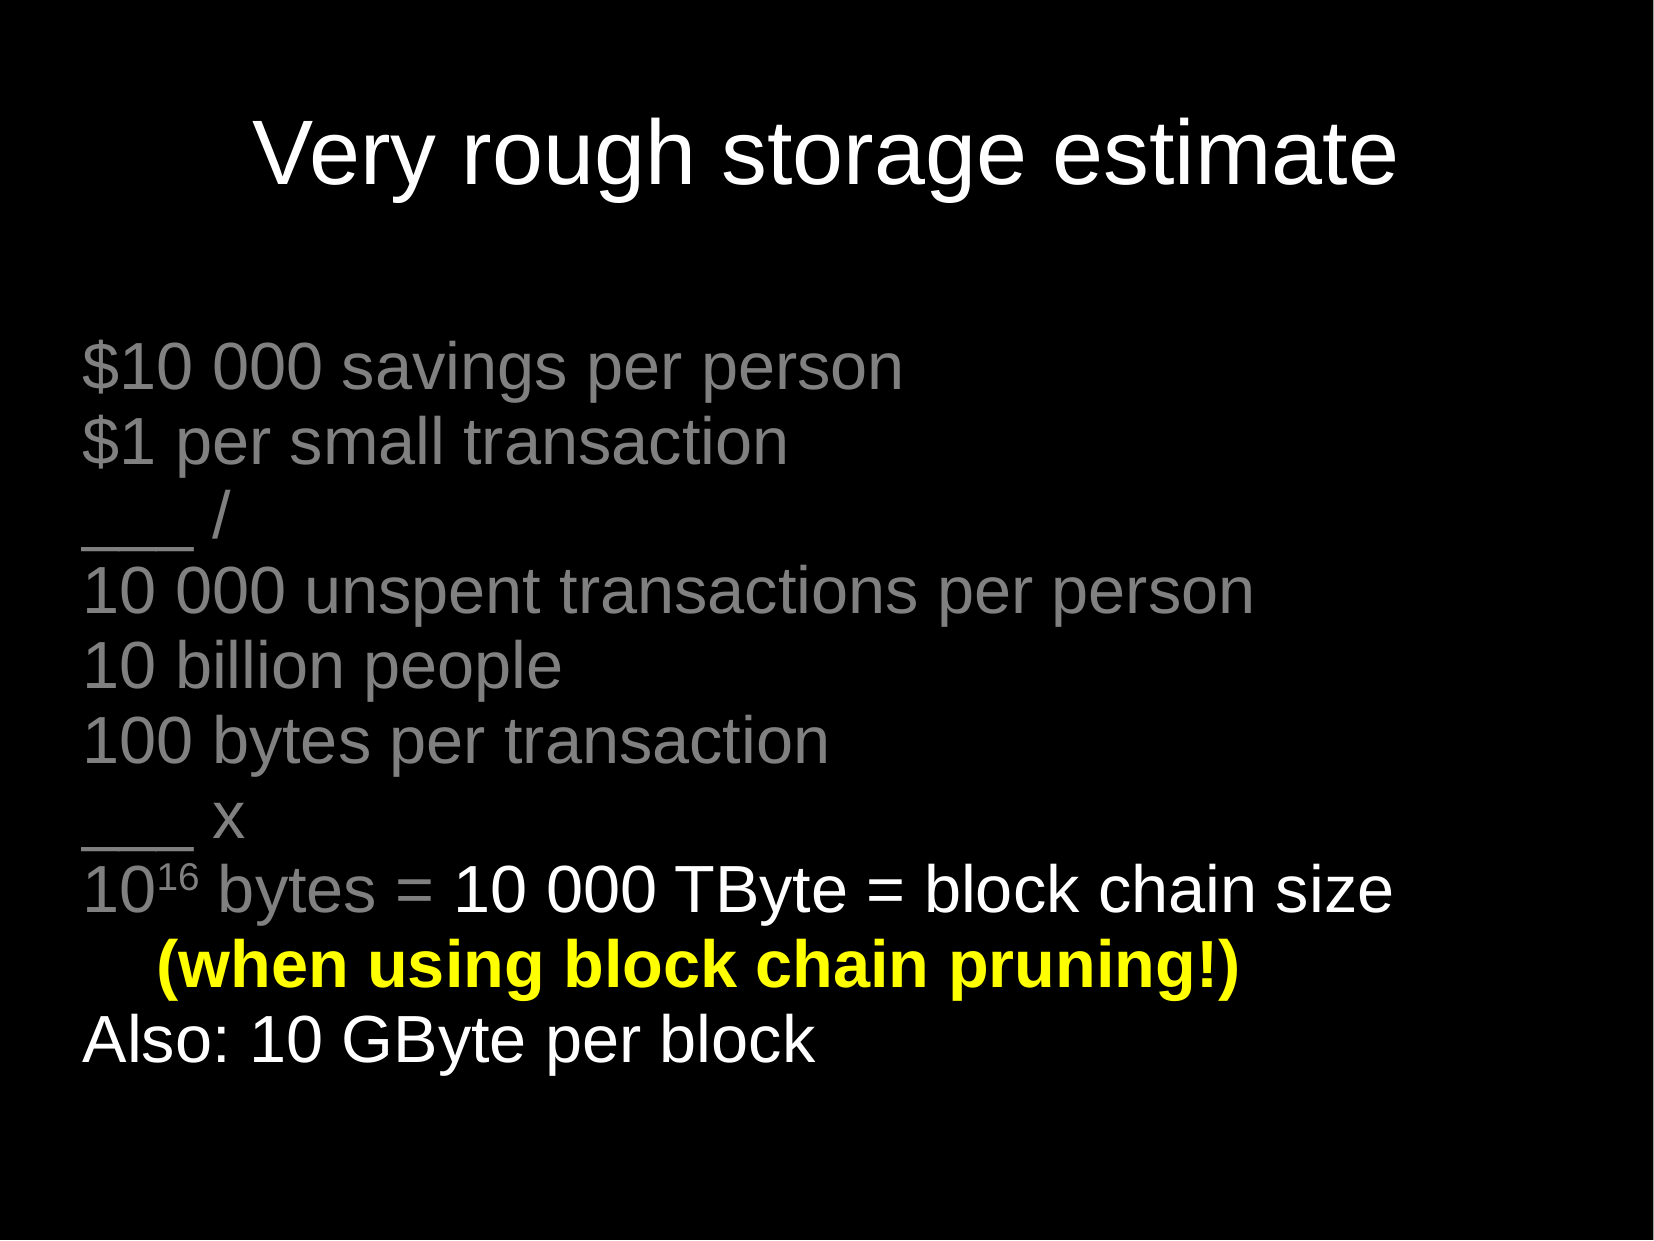

# Very rough storage estimate
$10 000 savings per person
$1 per small transaction
___ /
10 000 unspent transactions per person
10 billion people
100 bytes per transaction
___ x
1016 bytes = 10 000 TByte = block chain size
	(when using block chain pruning!)
Also: 10 GByte per block